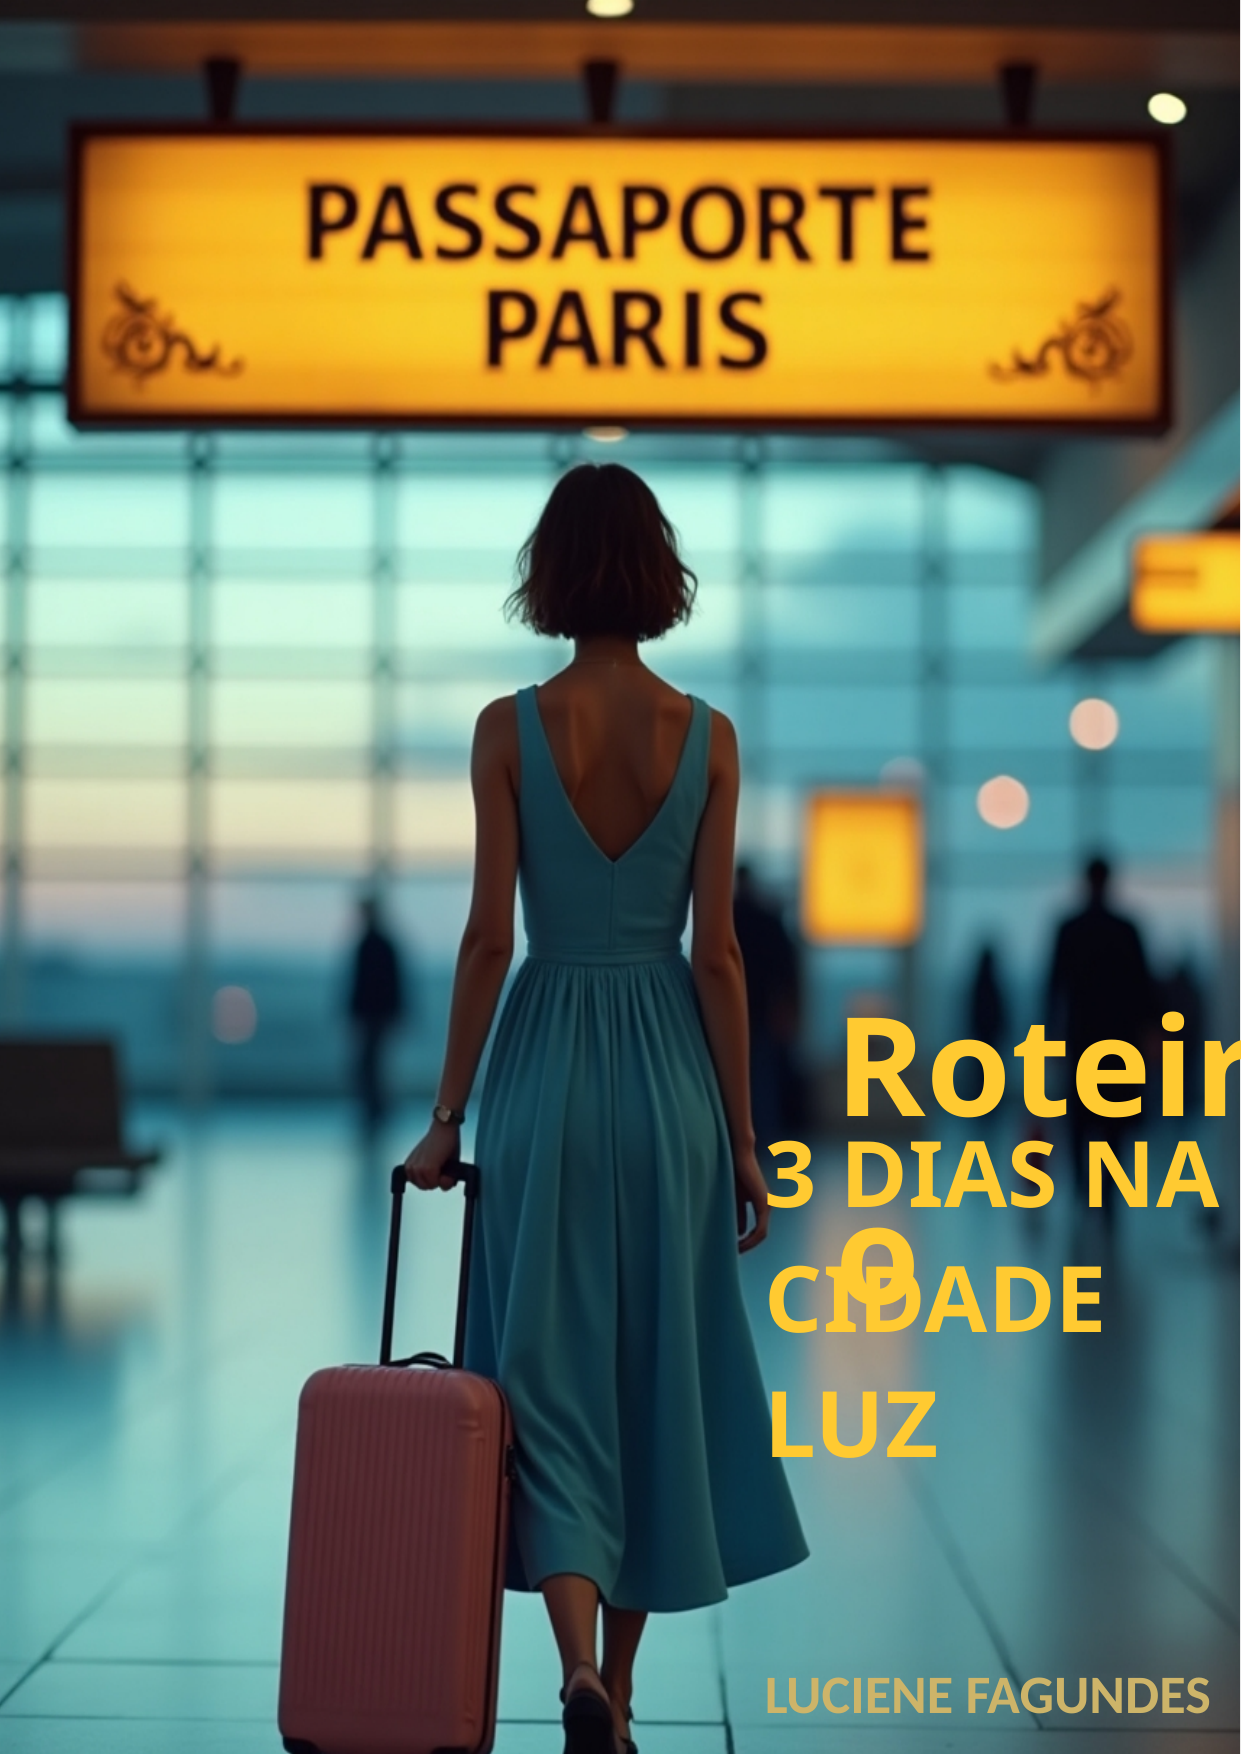

Roteiro
3 DIAS NA
CIDADE LUZ
LUCIENE FAGUNDES